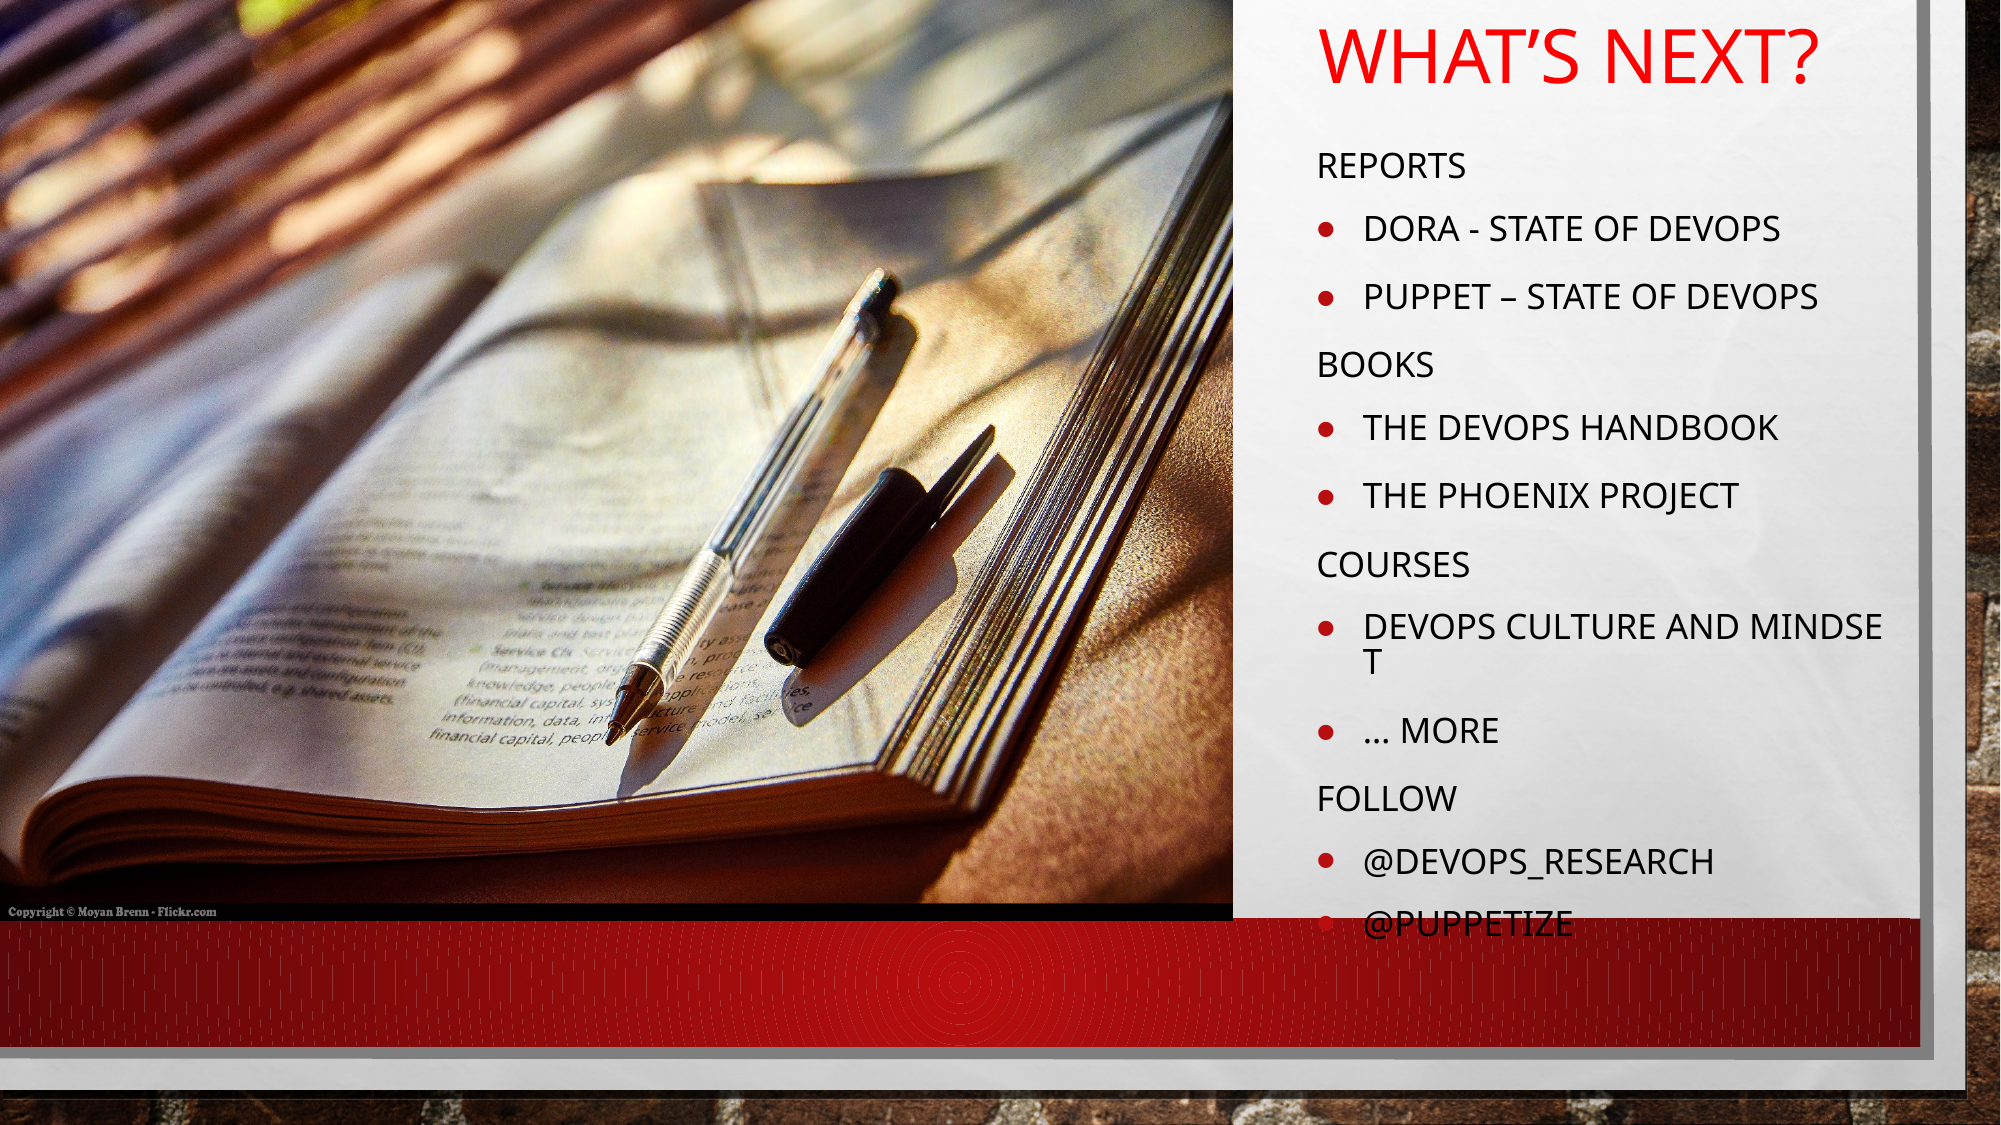

# What’s next?
REPORTS
DORA - State of DevOps
Puppet – State of DEVOPS
BOOKS
The DevOps Handbook
The Phoenix Project
Courses
DevOps Culture and Mindset
… MORE
Follow
@devops_research
@puppetize